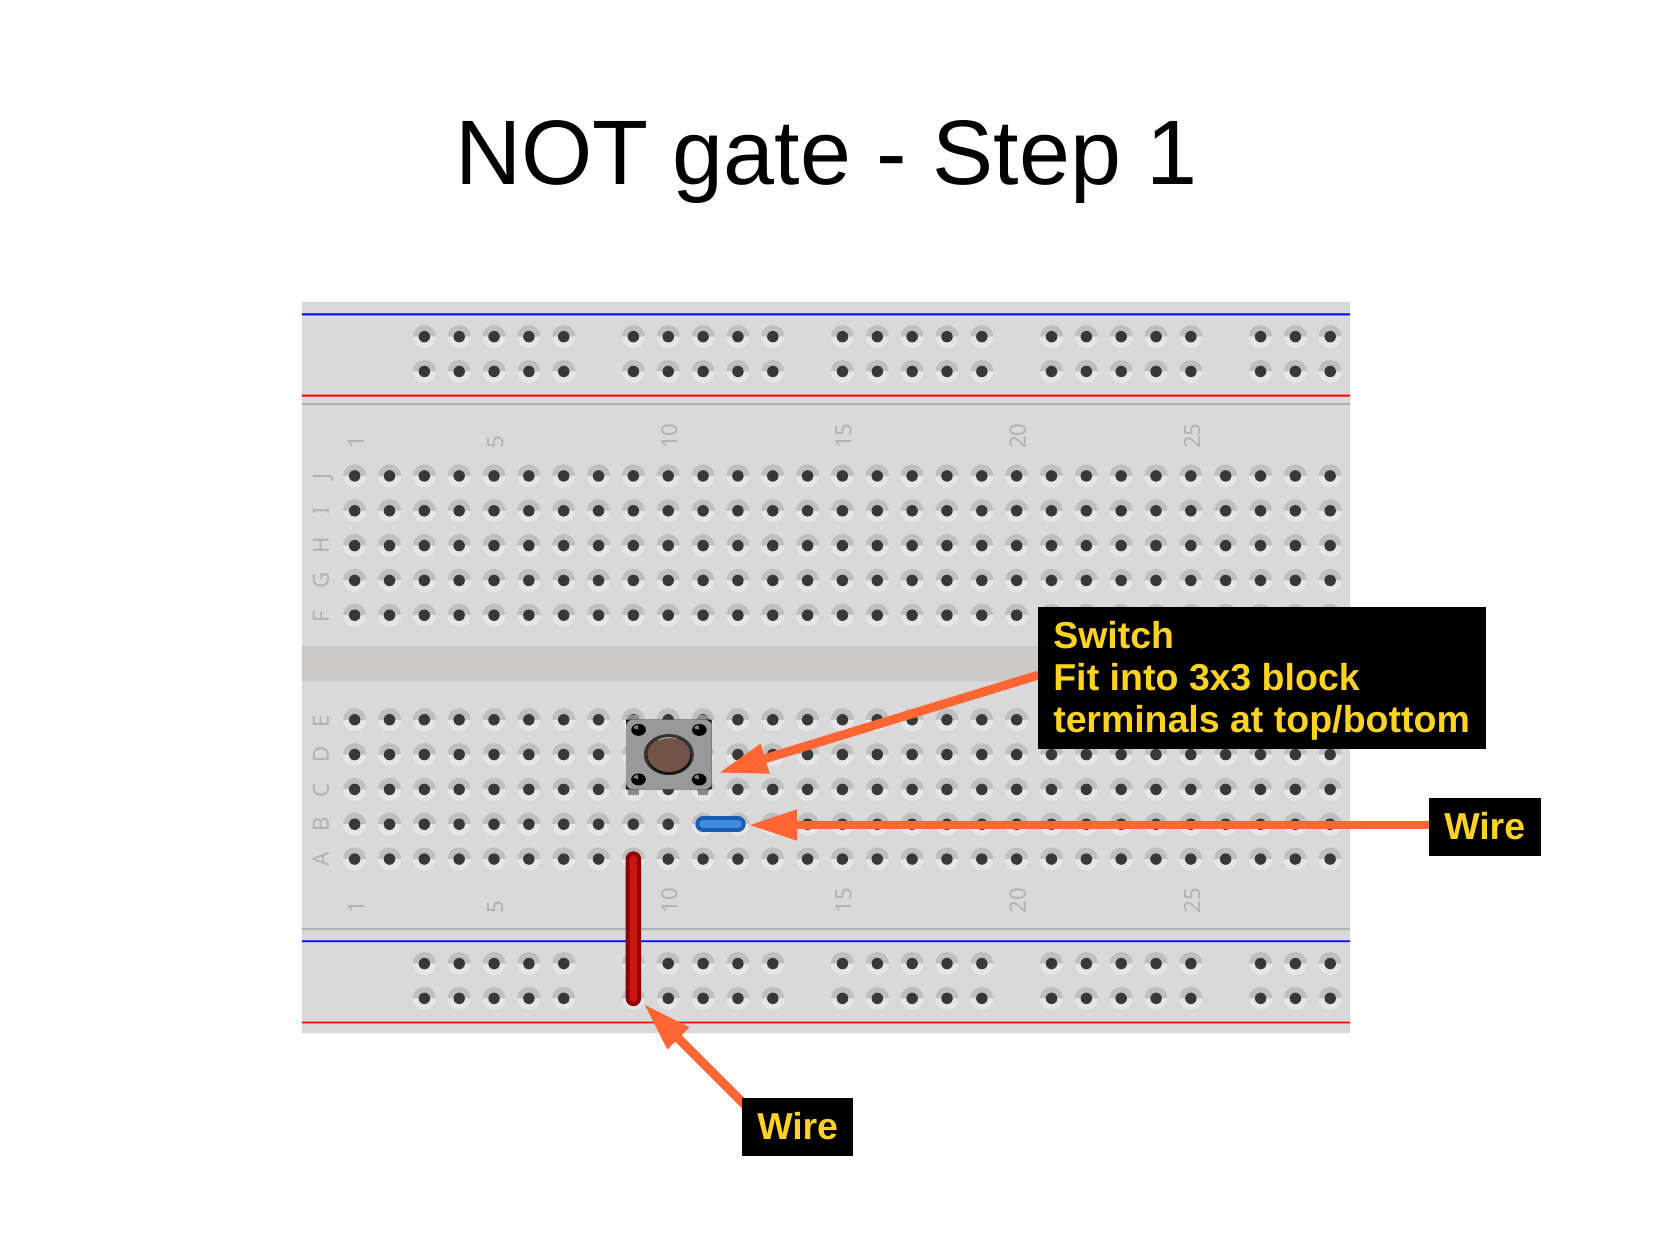

# NOT gate - Step 1
Switch
Fit into 3x3 block
terminals at top/bottom
Wire
Wire